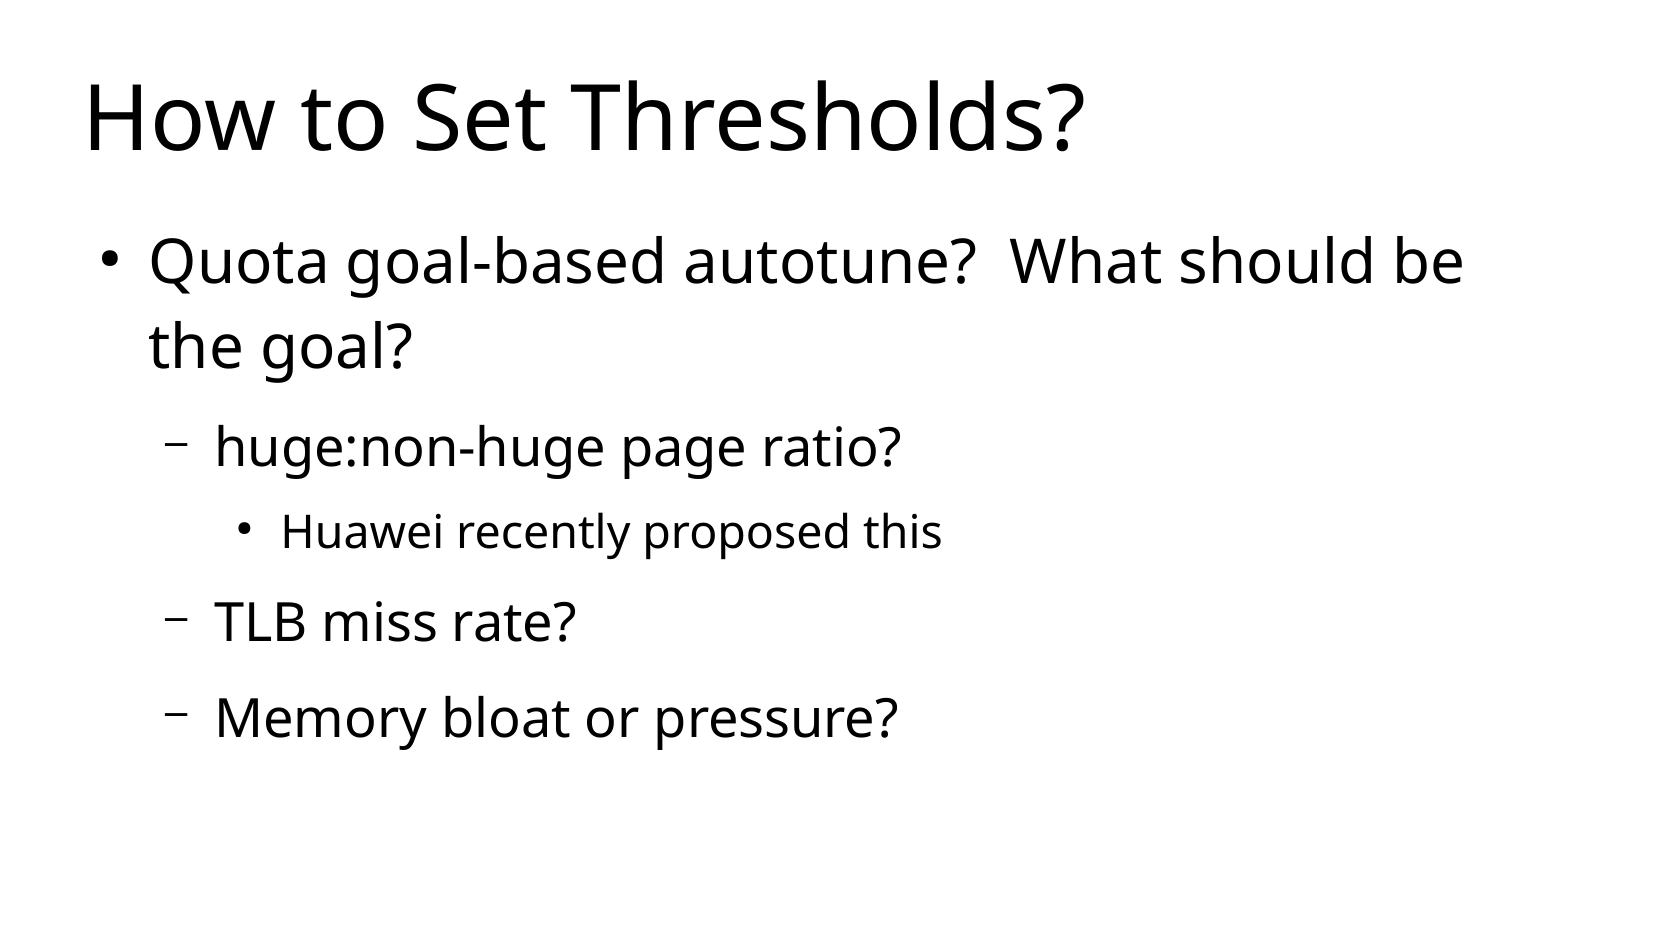

# How to Set Thresholds?
Quota goal-based autotune? What should be the goal?
huge:non-huge page ratio?
Huawei recently proposed this
TLB miss rate?
Memory bloat or pressure?